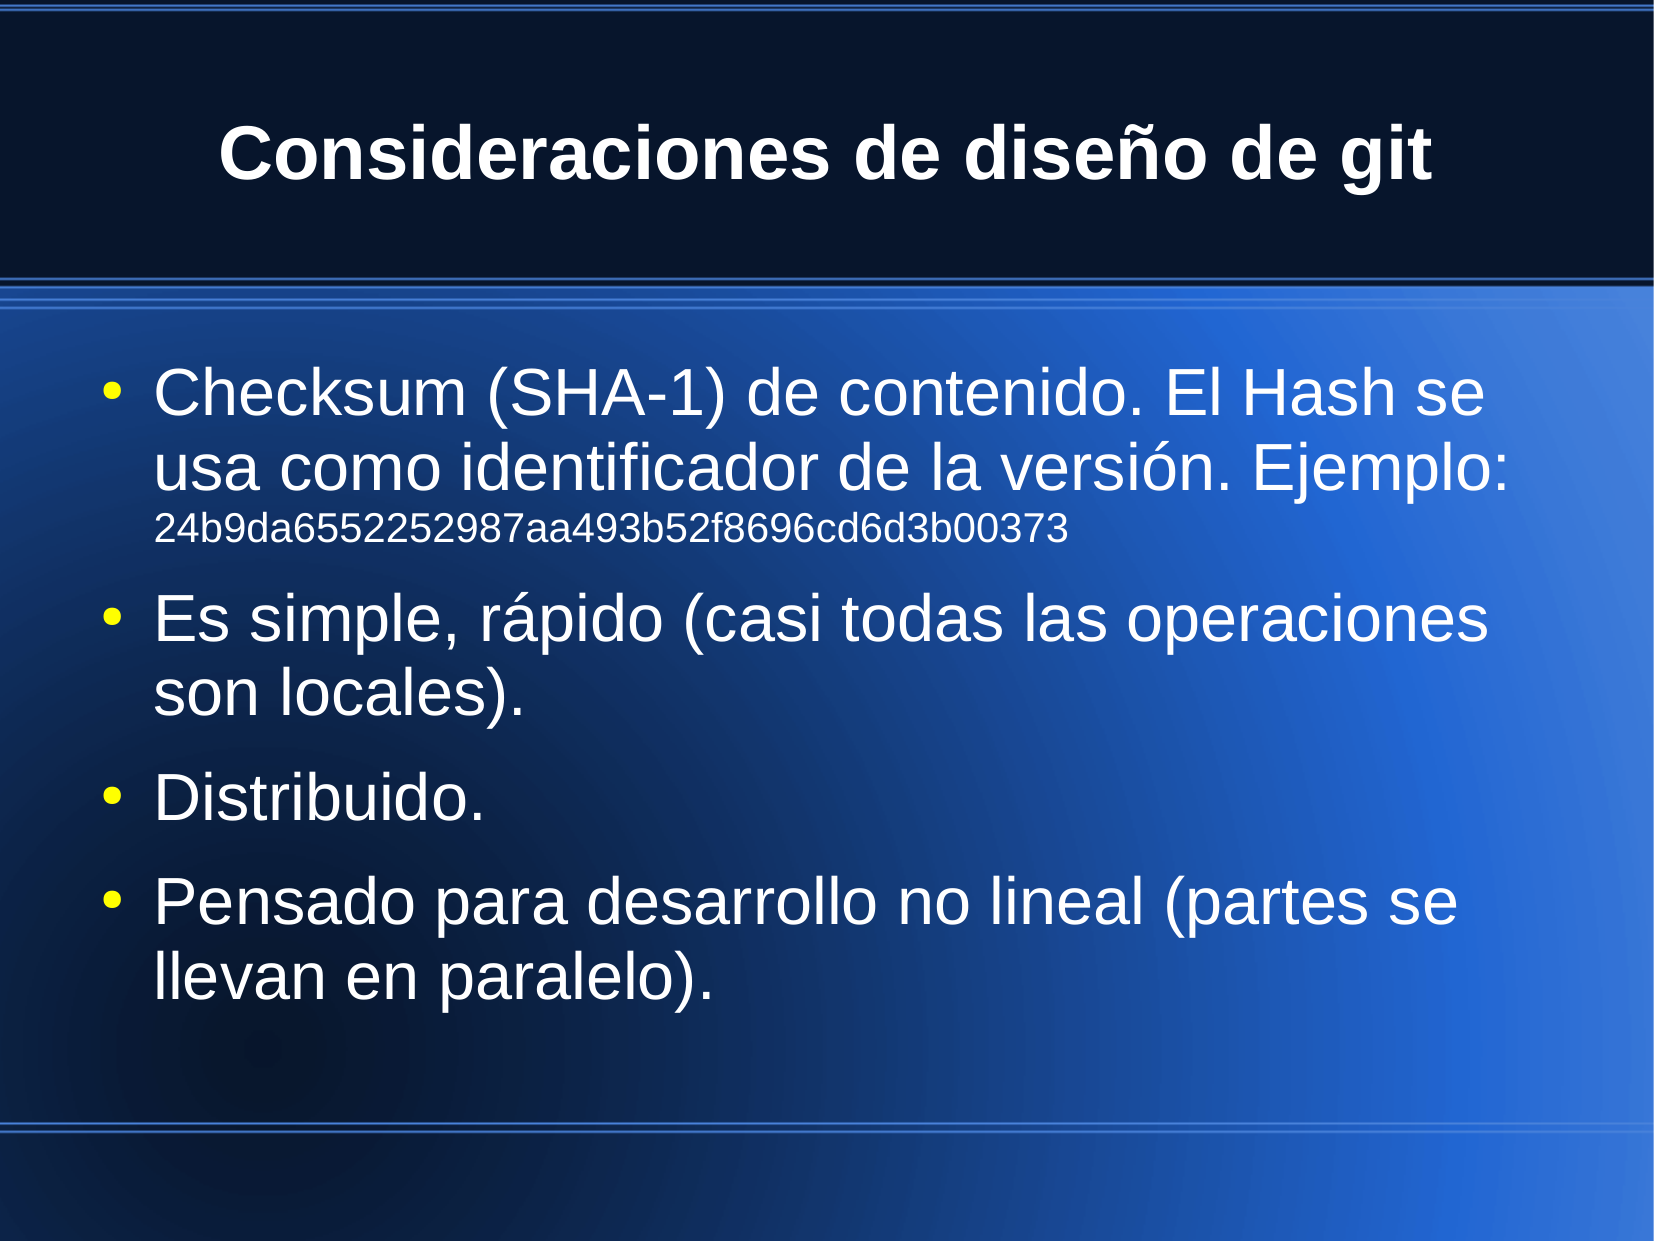

# Consideraciones de diseño de git
Checksum (SHA-1) de contenido. El Hash se usa como identificador de la versión. Ejemplo: 24b9da6552252987aa493b52f8696cd6d3b00373
Es simple, rápido (casi todas las operaciones son locales).
Distribuido.
Pensado para desarrollo no lineal (partes se llevan en paralelo).